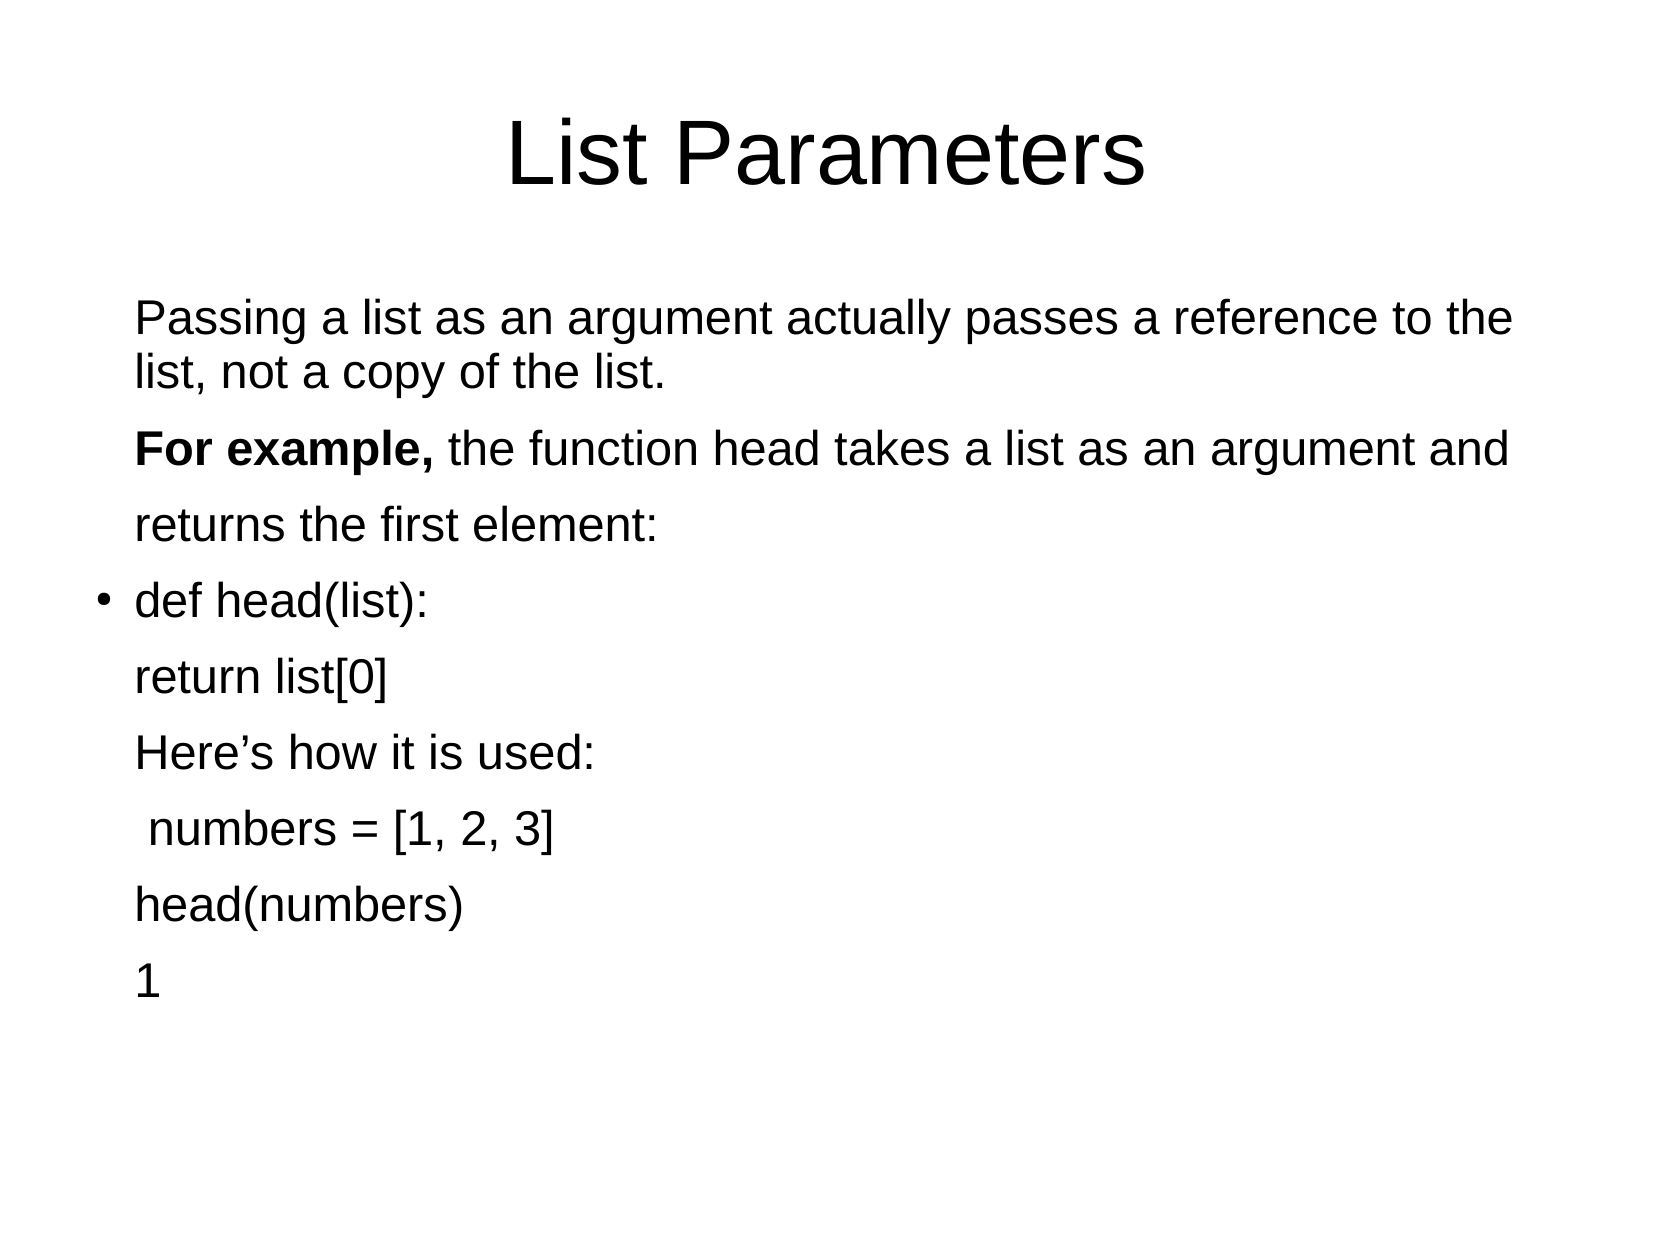

# List Parameters
Passing a list as an argument actually passes a reference to the list, not a copy of the list.
For example, the function head takes a list as an argument and
returns the first element:
def head(list):
return list[0]
Here’s how it is used:
 numbers = [1, 2, 3]
head(numbers)
1